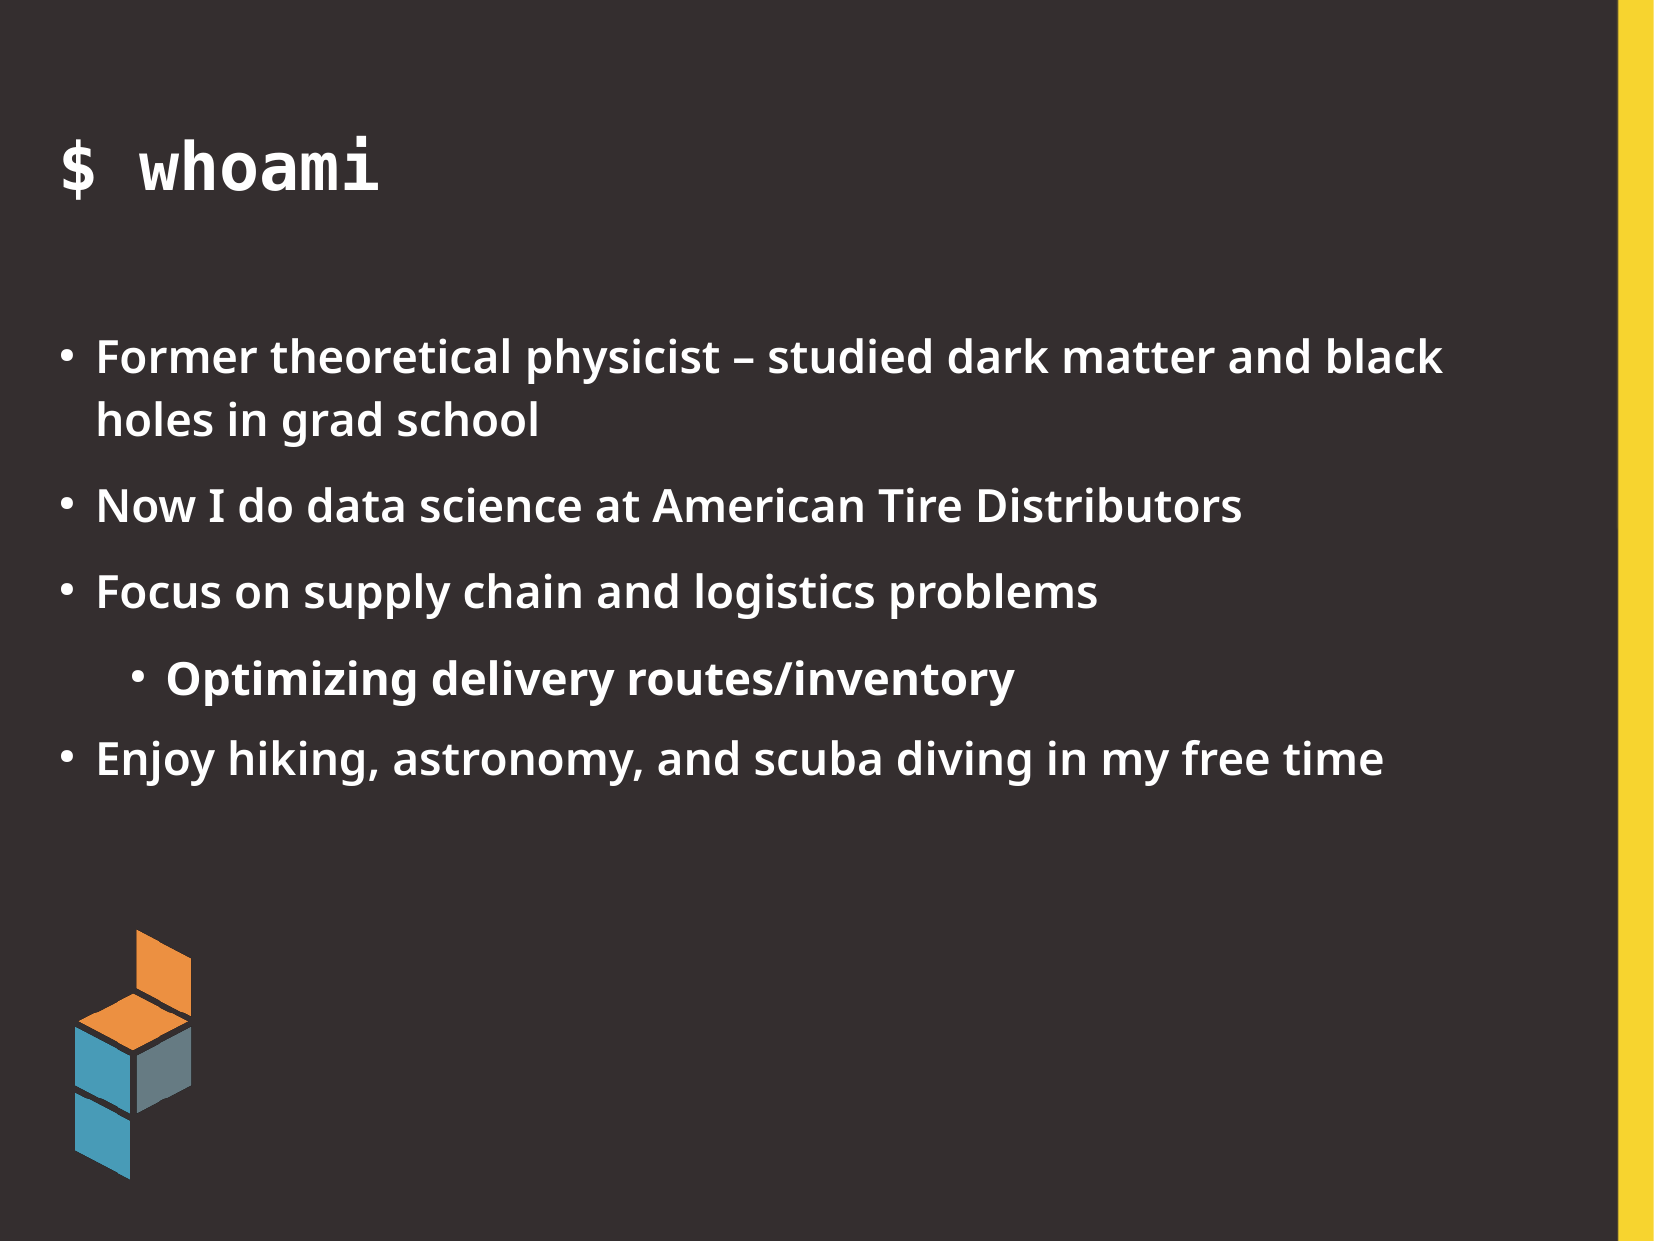

# $ whoami
Former theoretical physicist – studied dark matter and black holes in grad school
Now I do data science at American Tire Distributors
Focus on supply chain and logistics problems
Optimizing delivery routes/inventory
Enjoy hiking, astronomy, and scuba diving in my free time